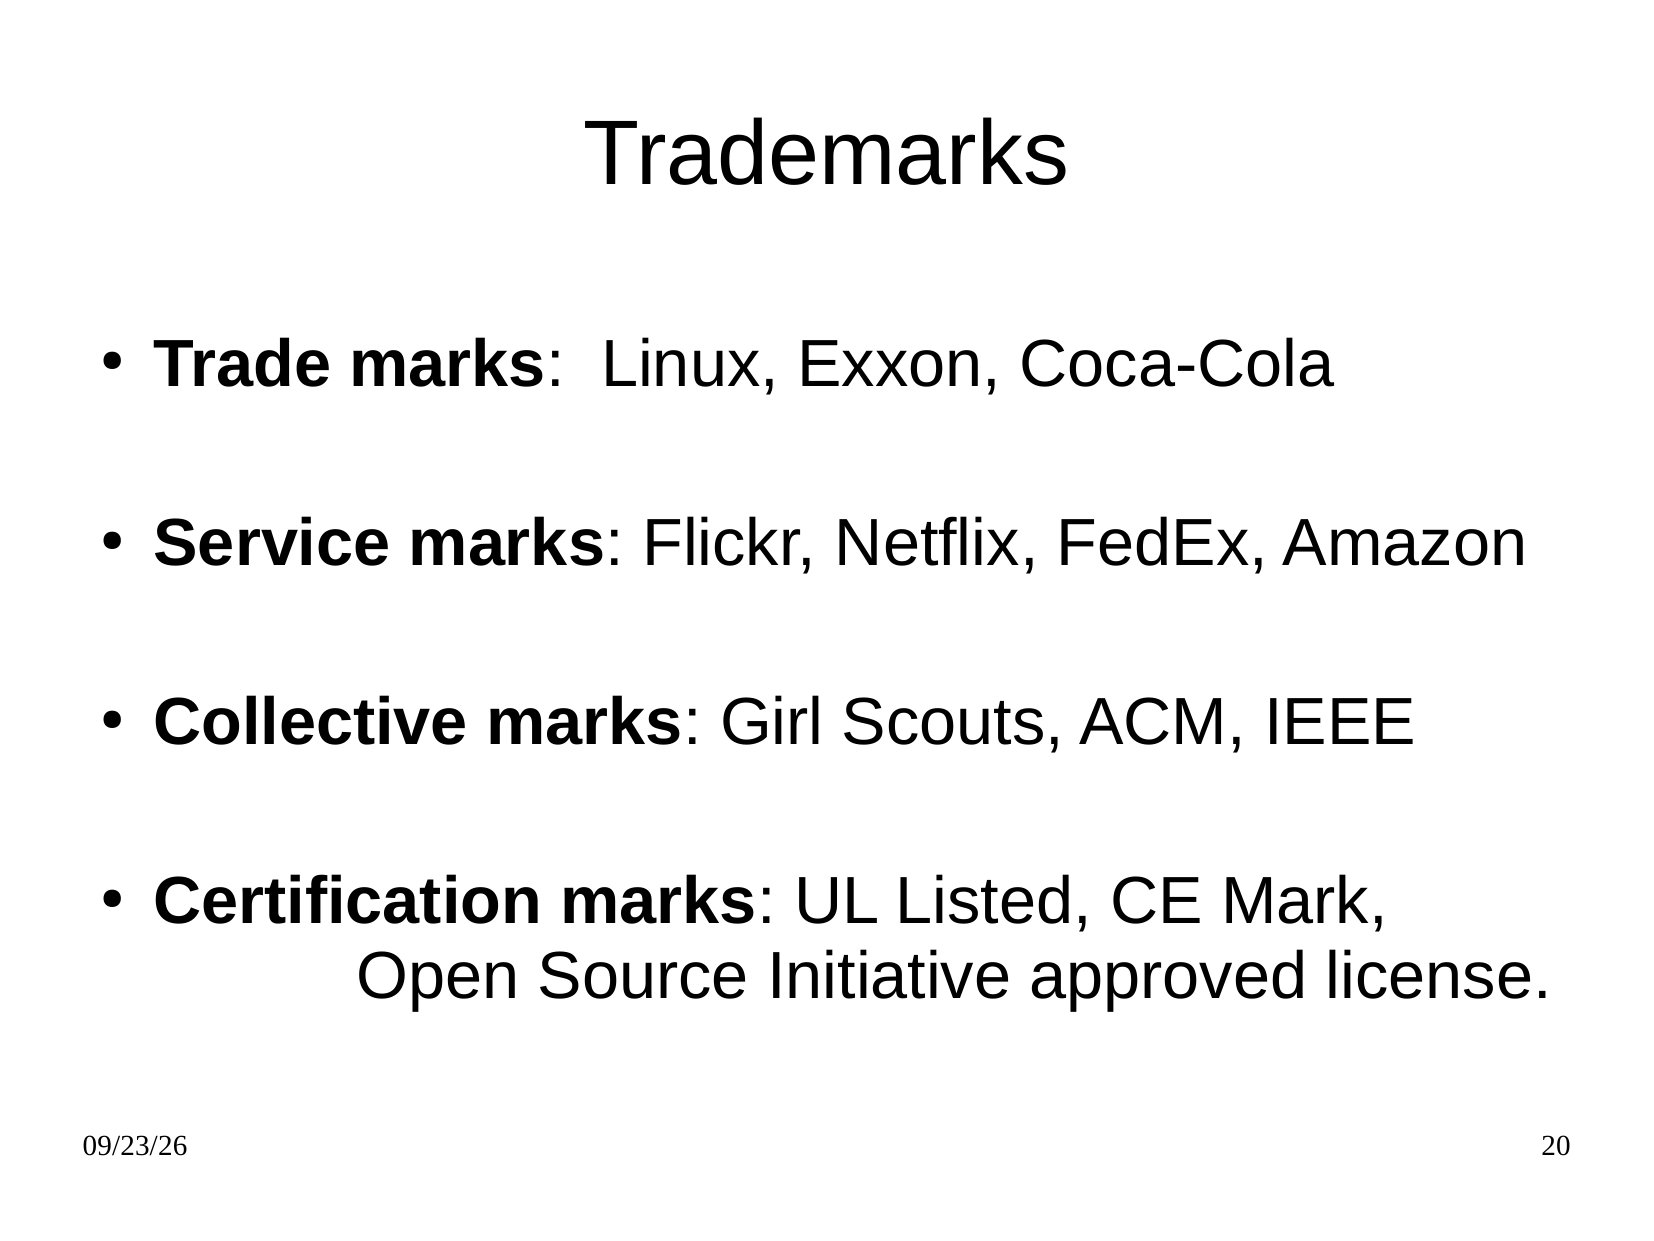

# Trademarks
Trade marks: Linux, Exxon, Coca-Cola
Service marks: Flickr, Netflix, FedEx, Amazon
Collective marks: Girl Scouts, ACM, IEEE
Certification marks: UL Listed, CE Mark,
 Open Source Initiative approved license.
20